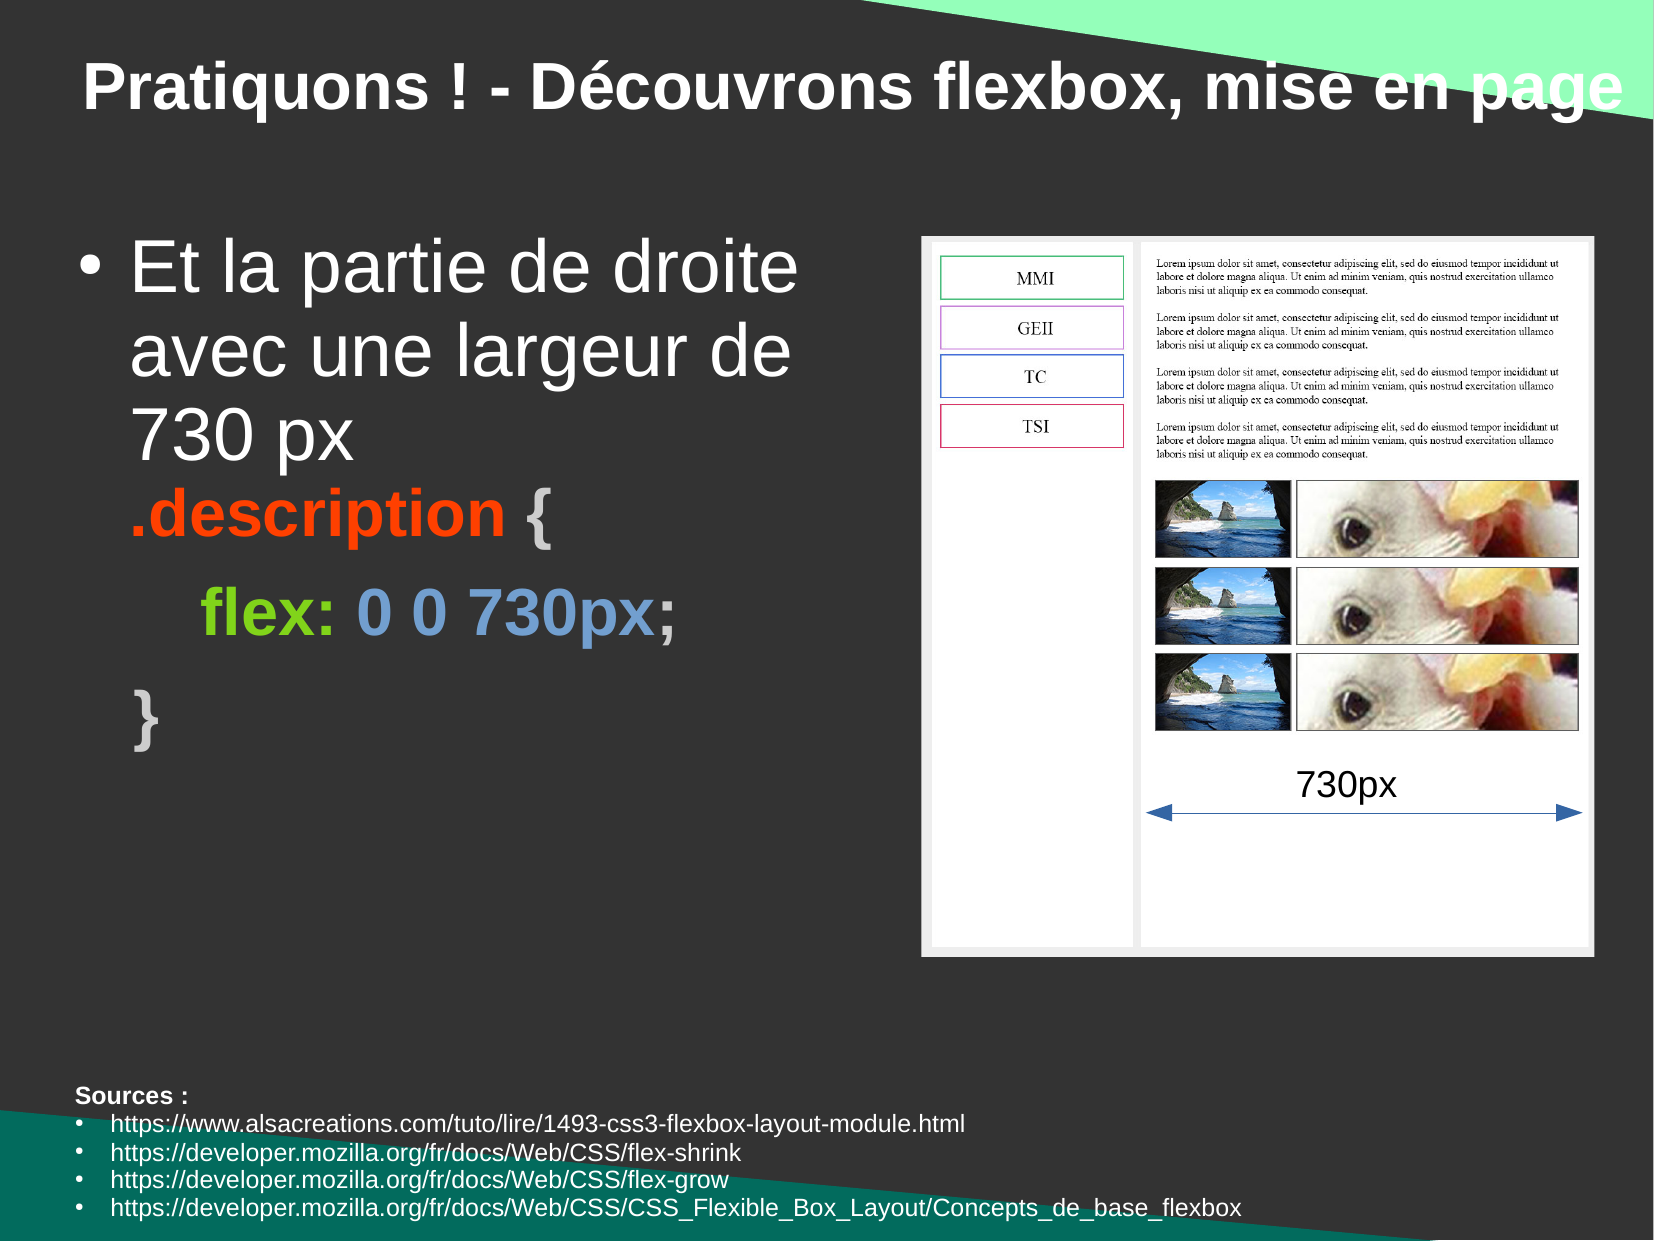

# Pratiquons ! - Découvrons flexbox, mise en page
Et la partie de droite avec une largeur de 730 px
.description {
flex: 0 0 730px;
 }
730px
Sources :
https://www.alsacreations.com/tuto/lire/1493-css3-flexbox-layout-module.html
https://developer.mozilla.org/fr/docs/Web/CSS/flex-shrink
https://developer.mozilla.org/fr/docs/Web/CSS/flex-grow
https://developer.mozilla.org/fr/docs/Web/CSS/CSS_Flexible_Box_Layout/Concepts_de_base_flexbox